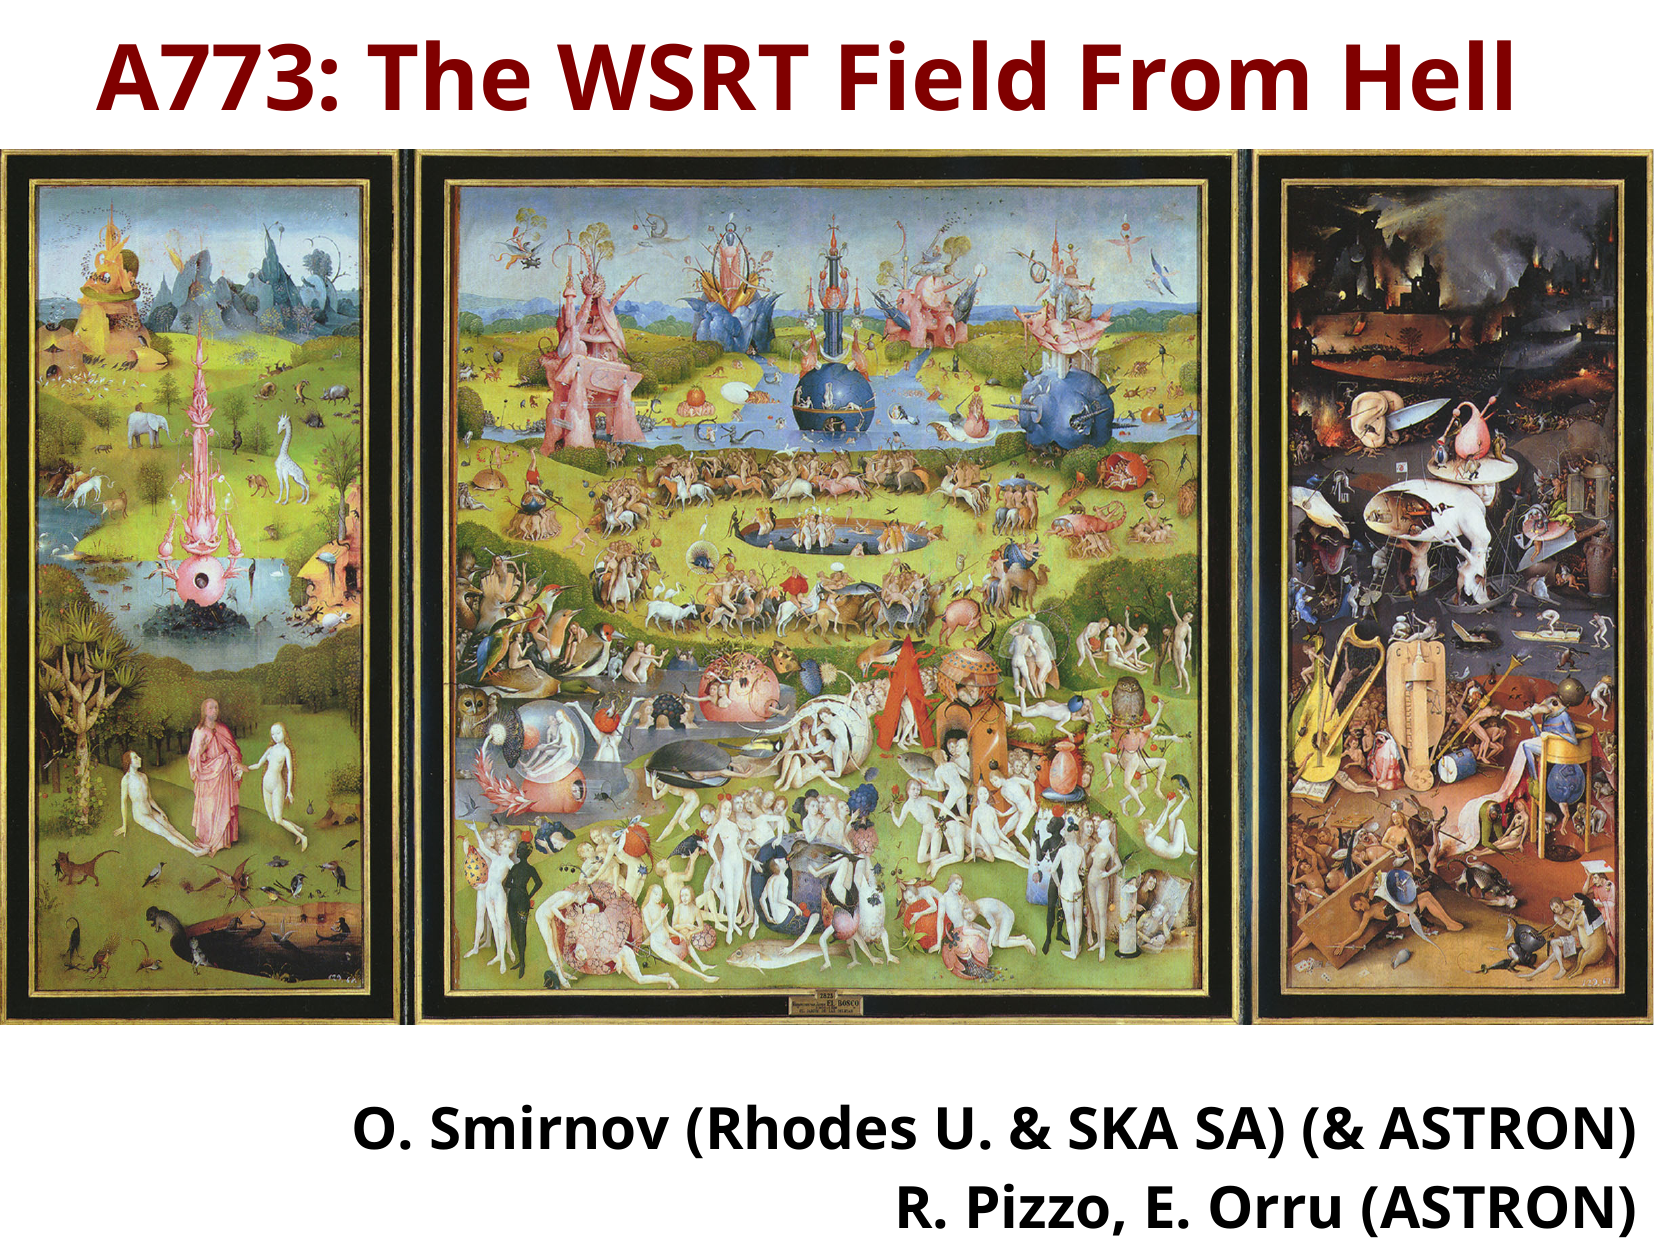

# A773: The WSRT Field From Hell
O. Smirnov (Rhodes U. & SKA SA) (& ASTRON)
R. Pizzo, E. Orru (ASTRON)